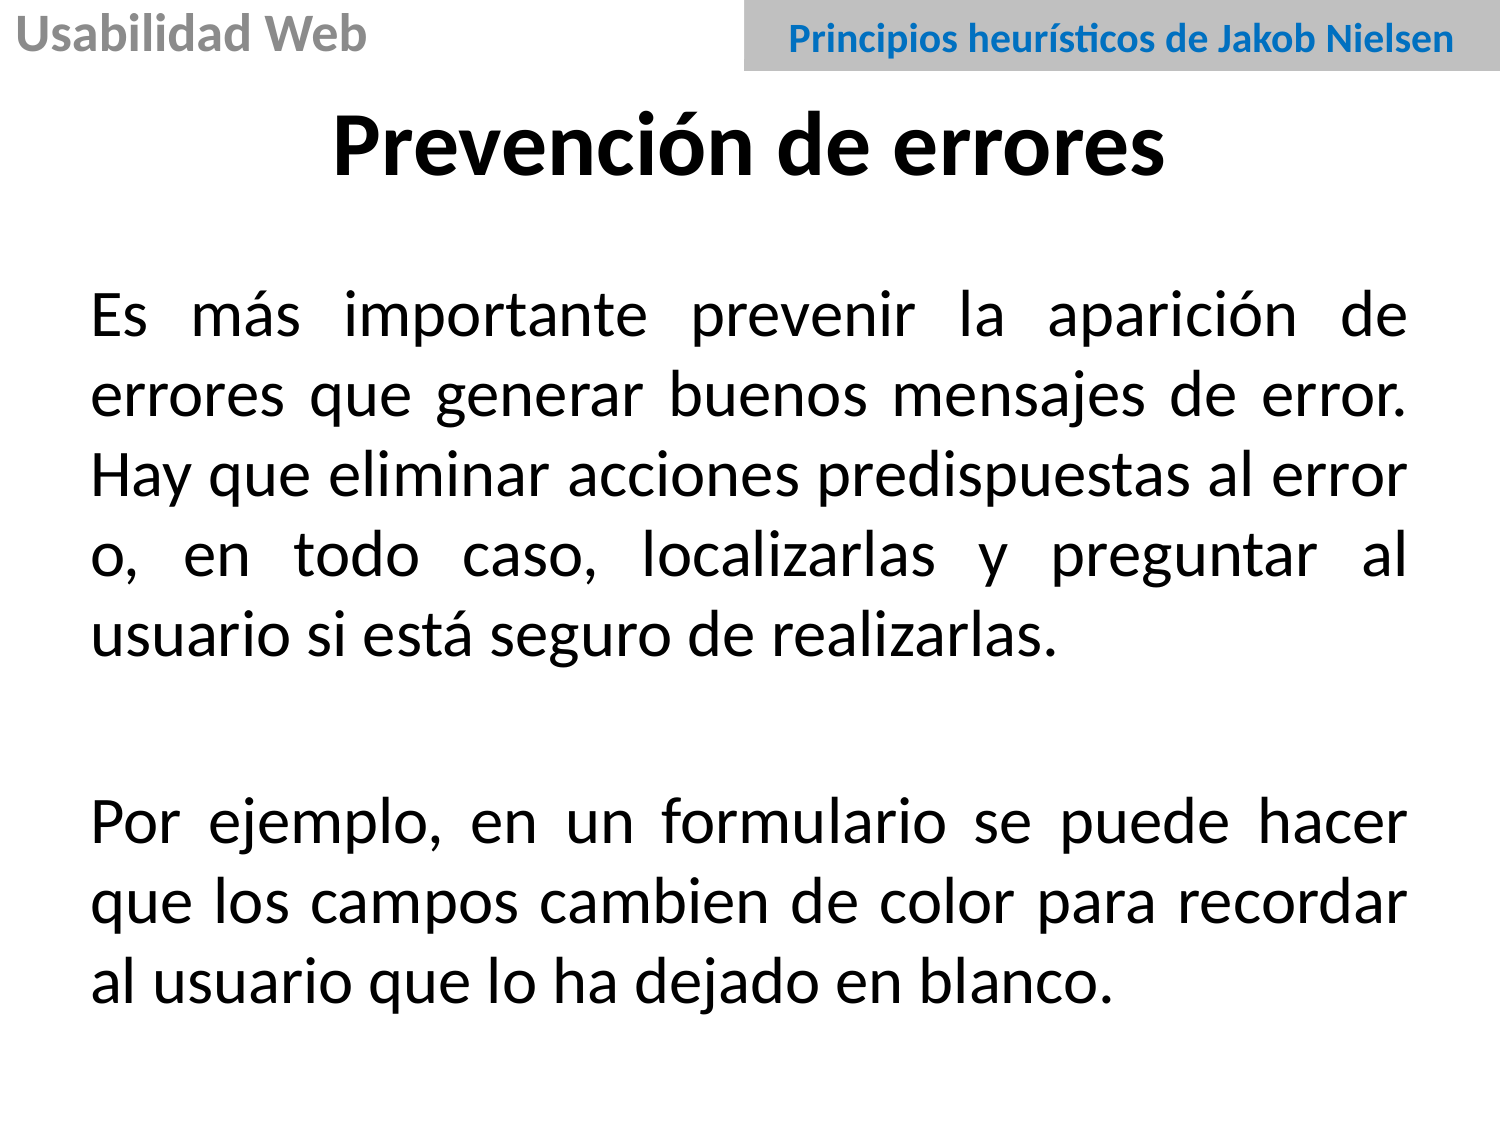

Usabilidad Web
Principios heurísticos de Jakob Nielsen
# Prevención de errores
Es más importante prevenir la aparición de errores que generar buenos mensajes de error. Hay que eliminar acciones predispuestas al error o, en todo caso, localizarlas y preguntar al usuario si está seguro de realizarlas.
Por ejemplo, en un formulario se puede hacer que los campos cambien de color para recordar al usuario que lo ha dejado en blanco.